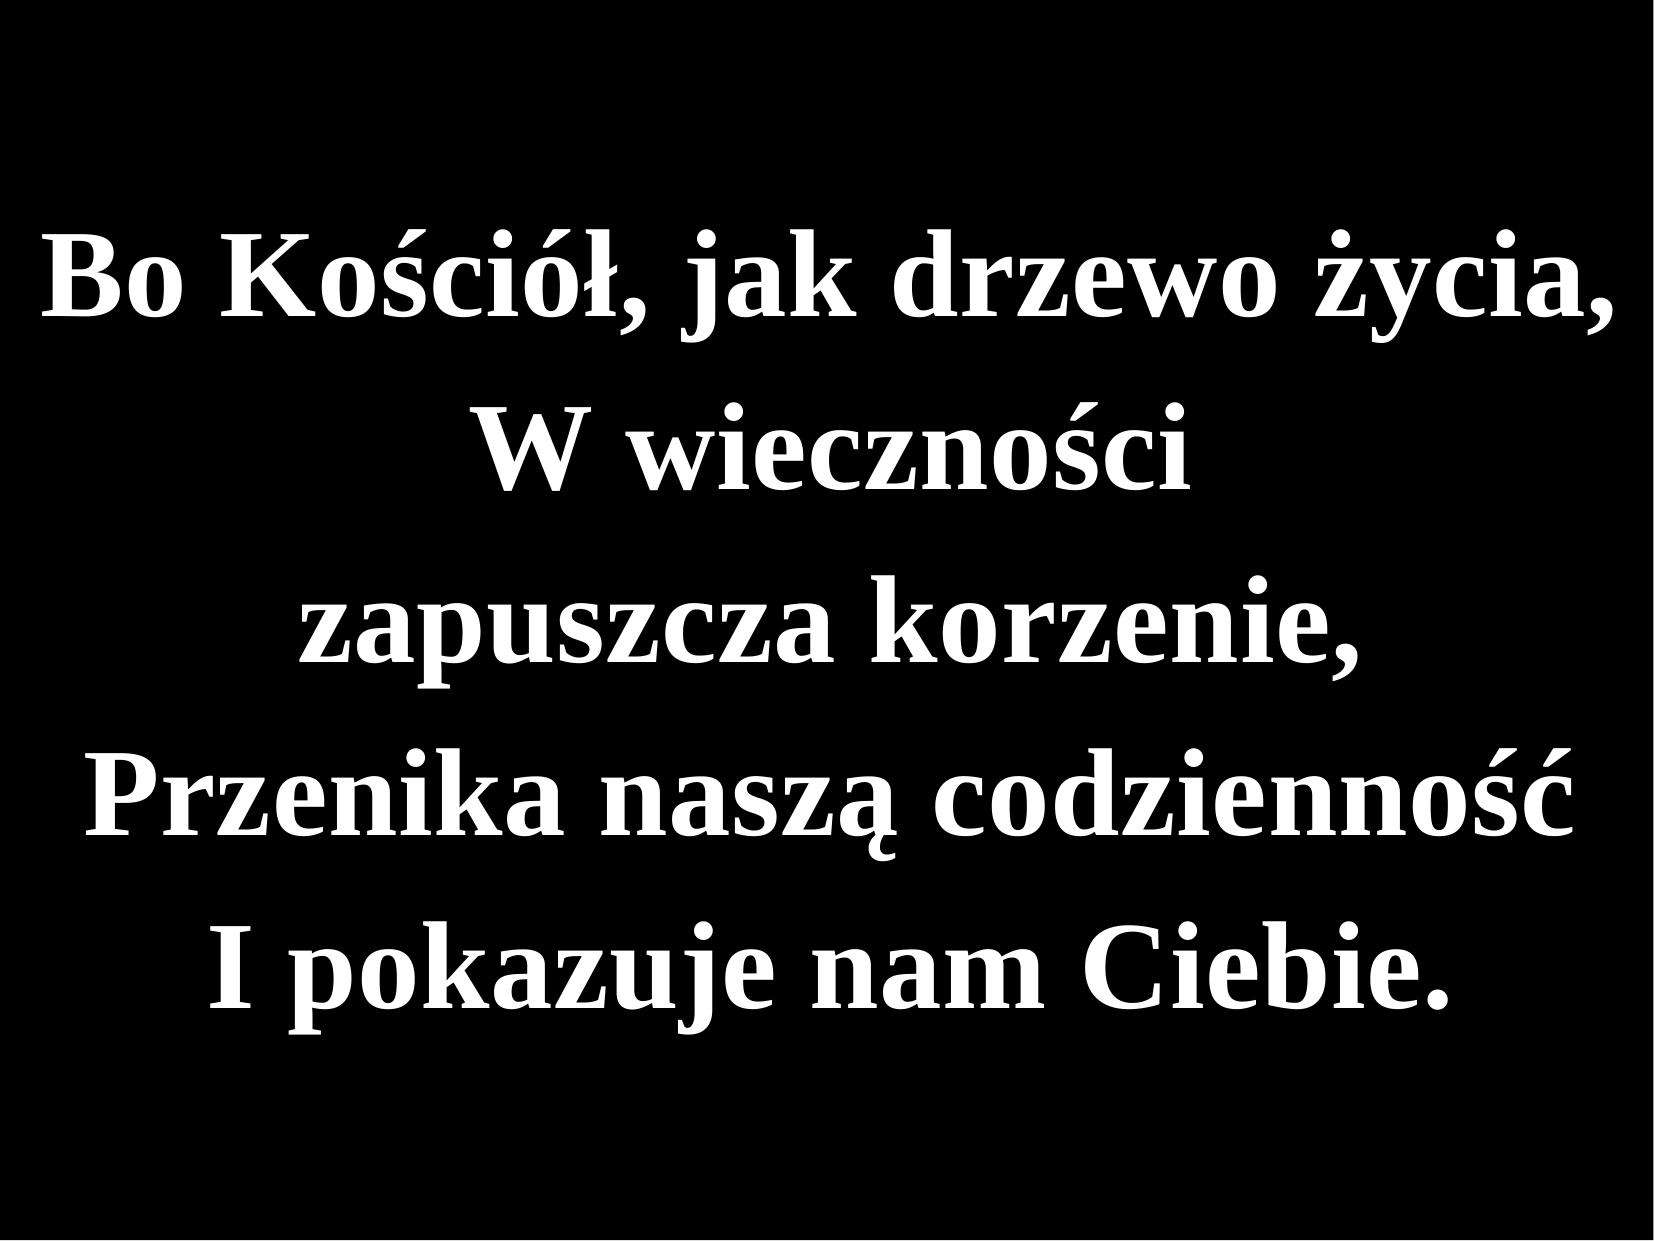

# Bo Kościół, jak drzewo życia, ppp W wieczności ppp zapuszcza korzenie, ppp Przenika naszą codzienność ppp I pokazuje nam Ciebie.